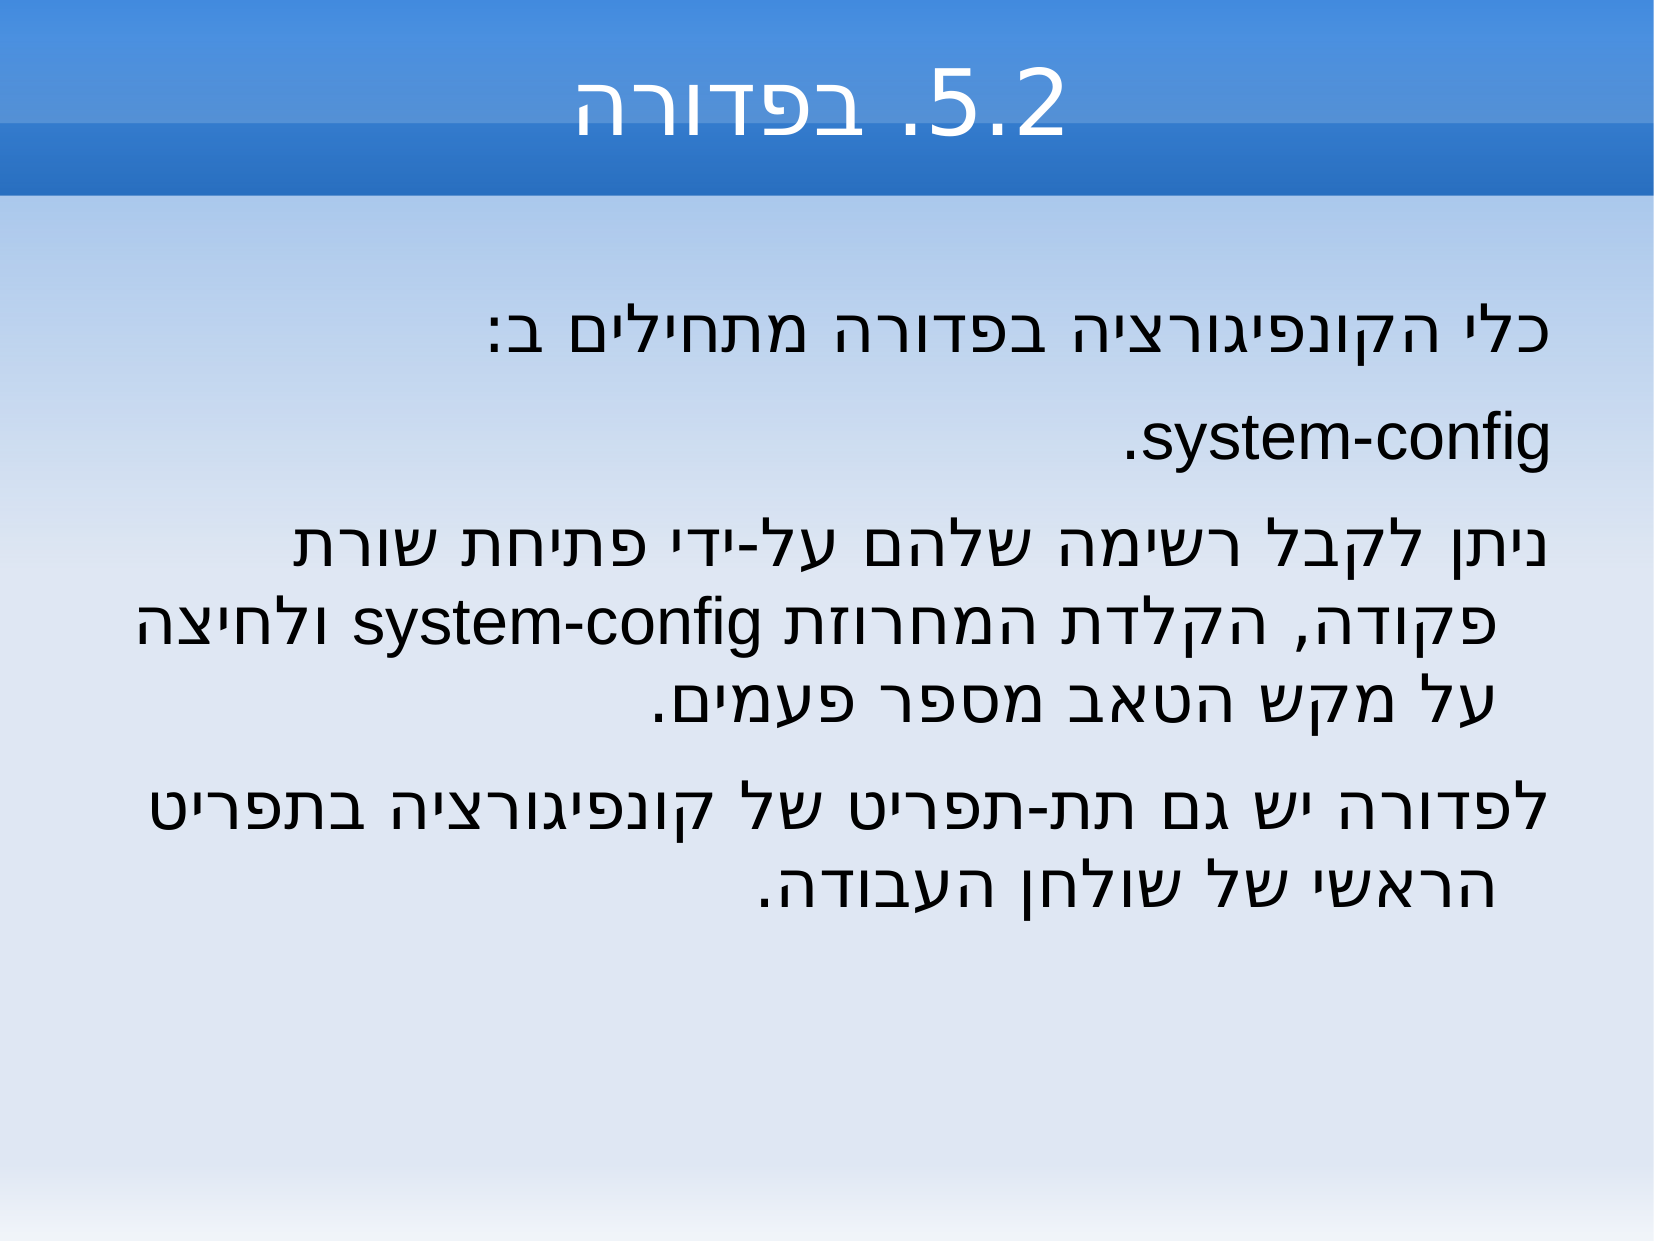

# 5.2. בפדורה
כלי הקונפיגורציה בפדורה מתחילים ב:
system-config.
ניתן לקבל רשימה שלהם על-ידי פתיחת שורת פקודה, הקלדת המחרוזת system-config ולחיצה על מקש הטאב מספר פעמים.
לפדורה יש גם תת-תפריט של קונפיגורציה בתפריט הראשי של שולחן העבודה.